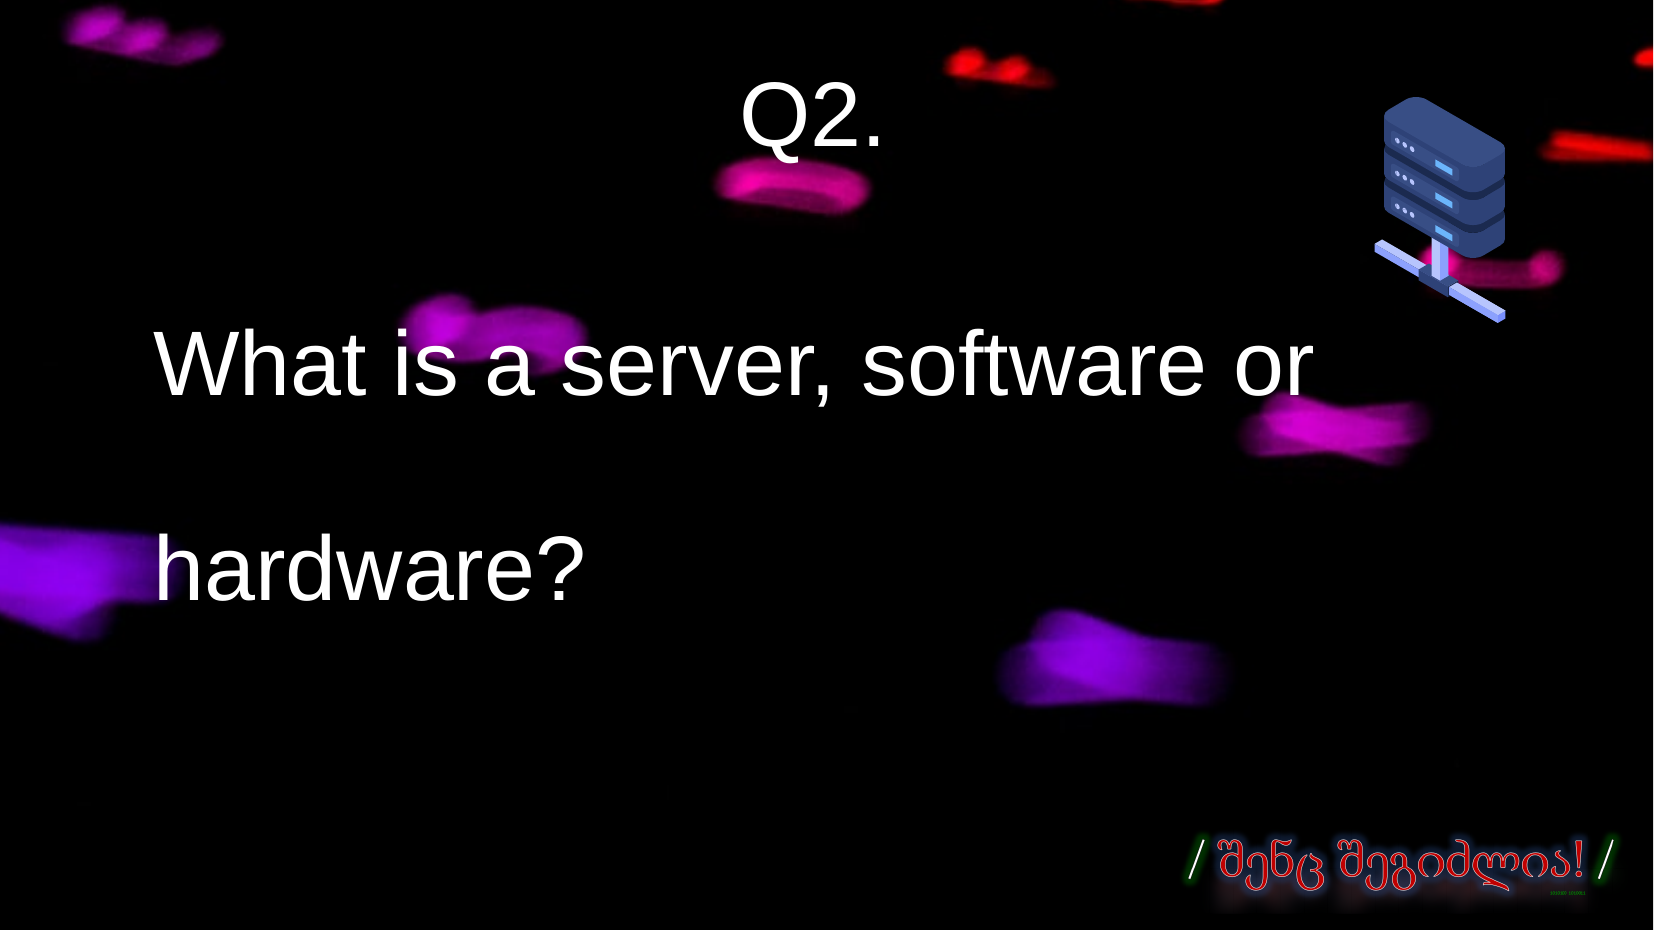

# Q2.
What is a server, software or hardware?